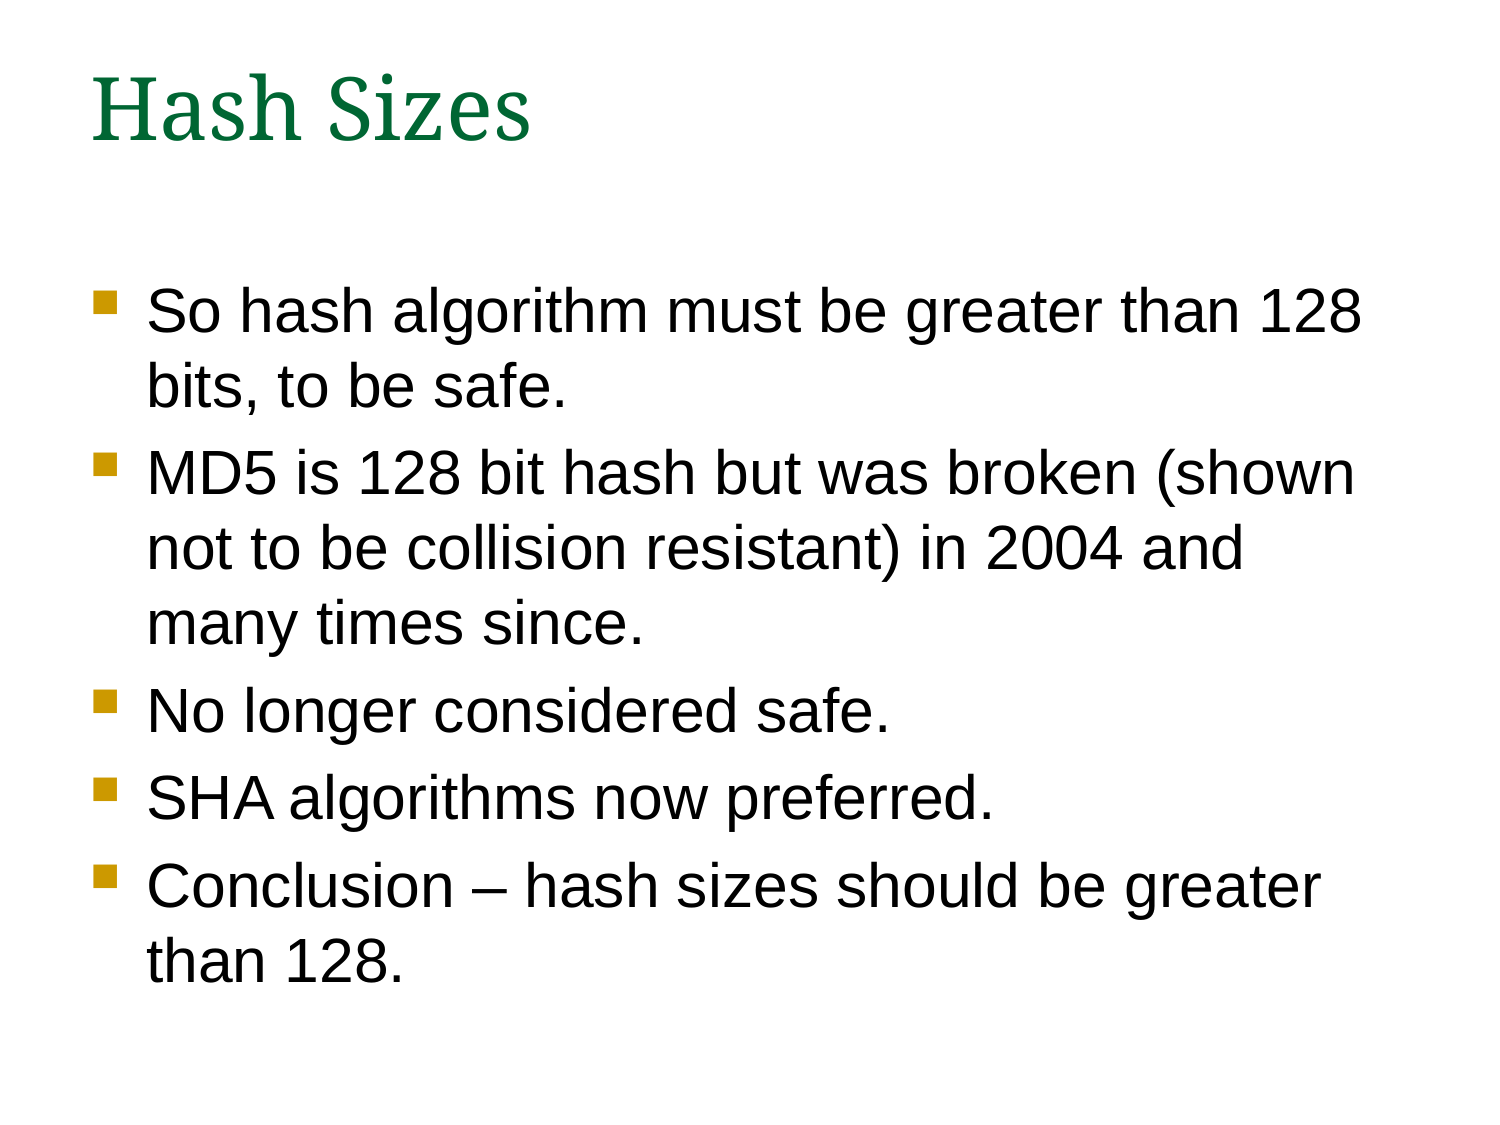

# Hash Sizes
So hash algorithm must be greater than 128 bits, to be safe.
MD5 is 128 bit hash but was broken (shown not to be collision resistant) in 2004 and many times since.
No longer considered safe.
SHA algorithms now preferred.
Conclusion – hash sizes should be greater than 128.